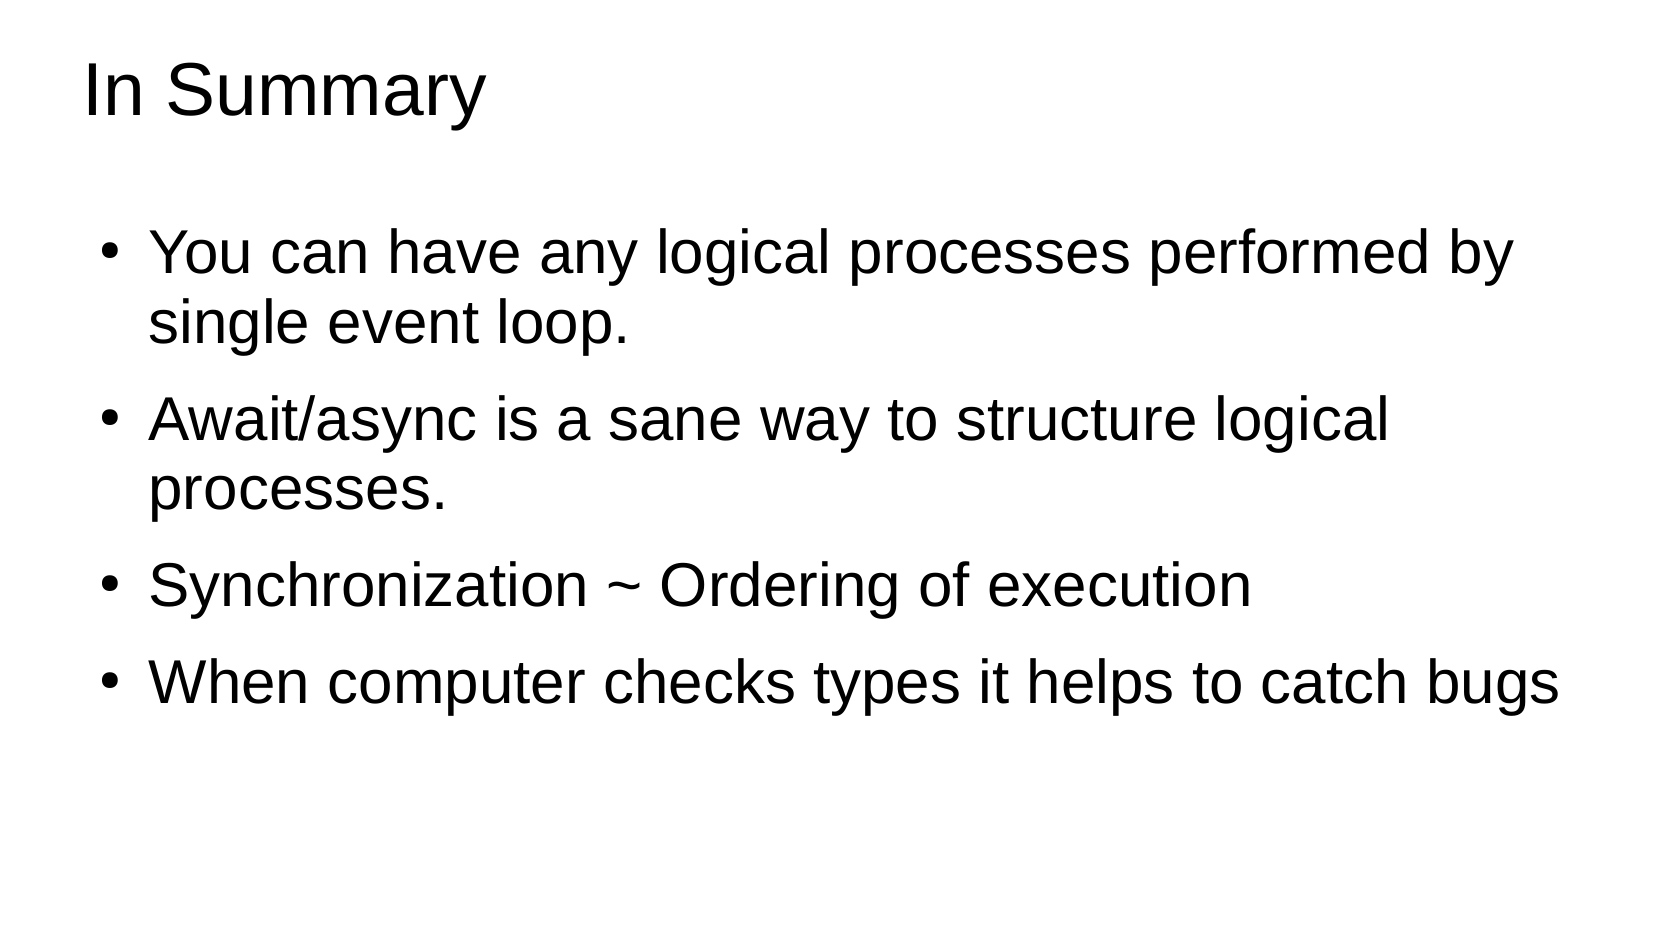

# In Summary
You can have any logical processes performed by single event loop.
Await/async is a sane way to structure logical processes.
Synchronization ~ Ordering of execution
When computer checks types it helps to catch bugs